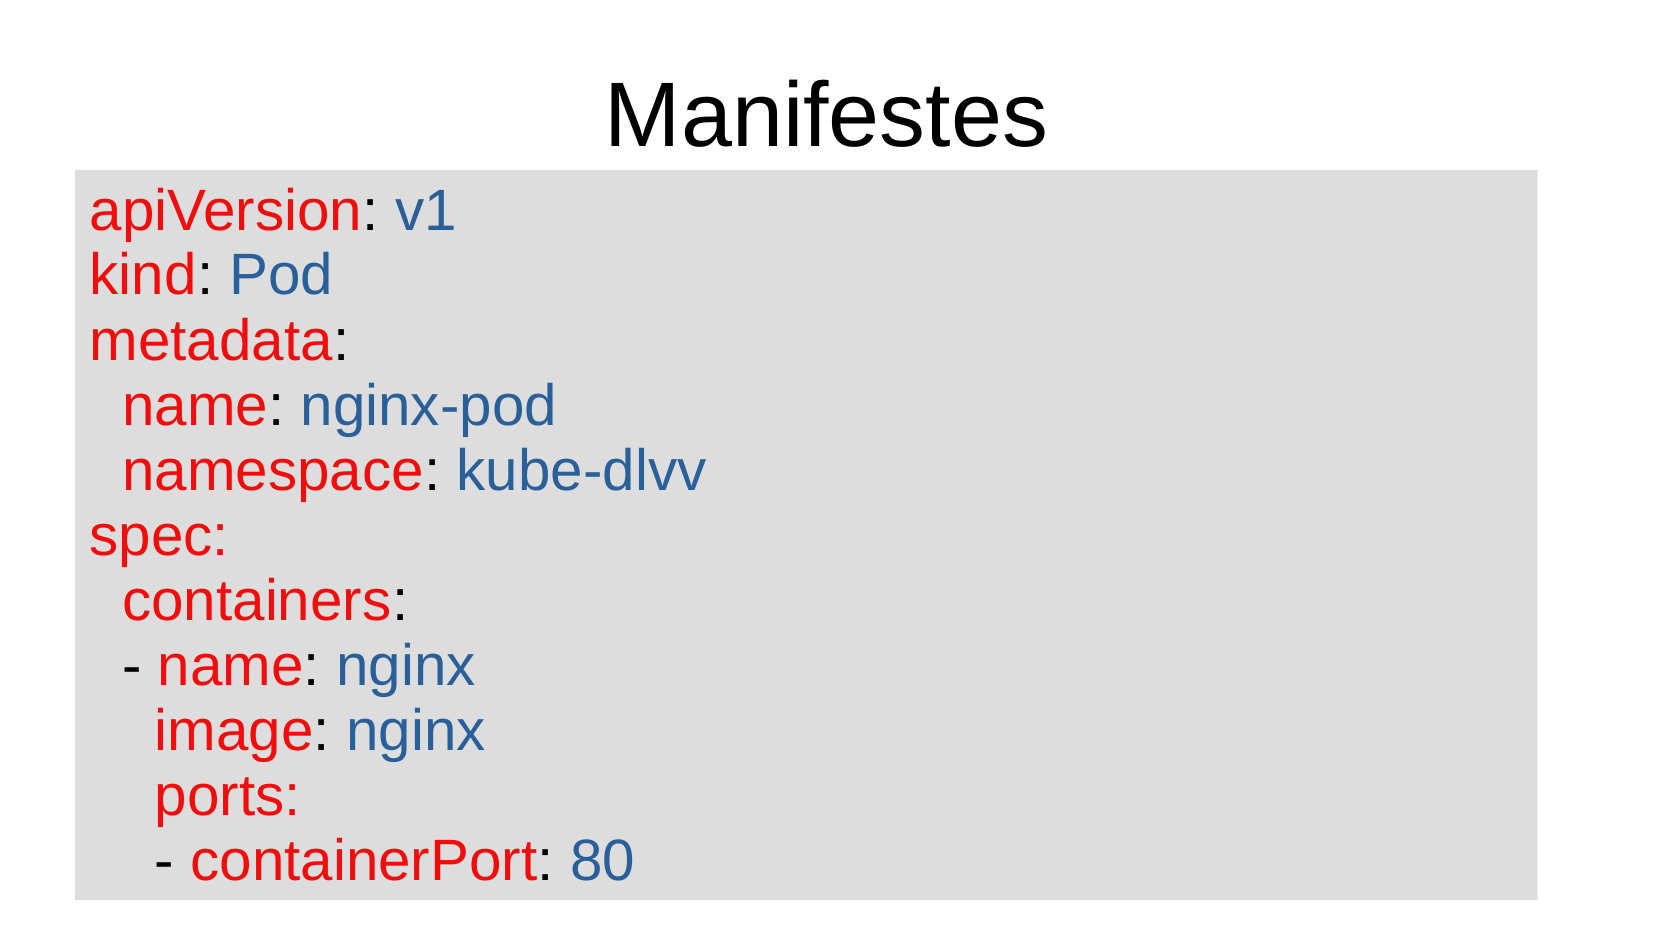

# Manifestes
apiVersion: v1
kind: Pod
metadata:
 name: nginx-pod
 namespace: kube-dlvv
spec:
 containers:
 - name: nginx
 image: nginx
 ports:
 - containerPort: 80